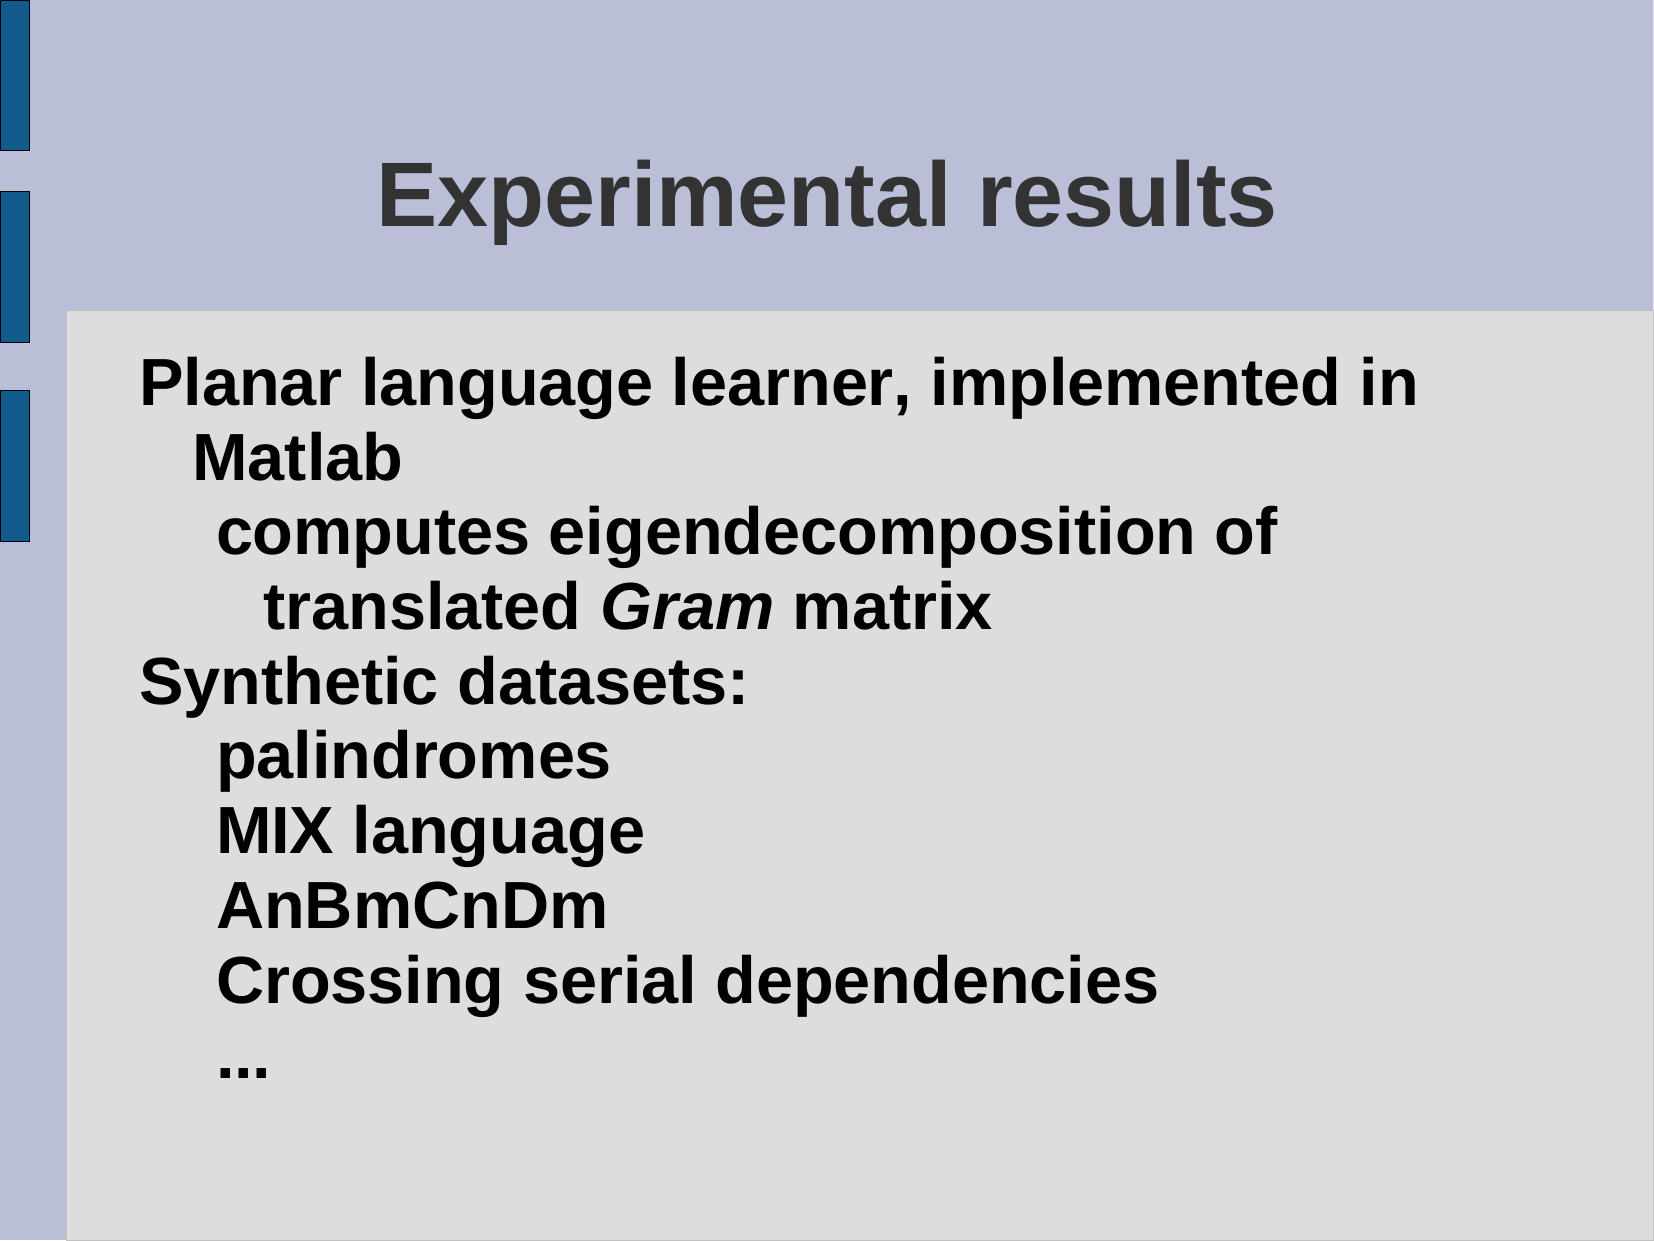

# Experimental results
Planar language learner, implemented in Matlab
computes eigendecomposition of translated Gram matrix
Synthetic datasets:
palindromes
MIX language
AnBmCnDm
Crossing serial dependencies
...